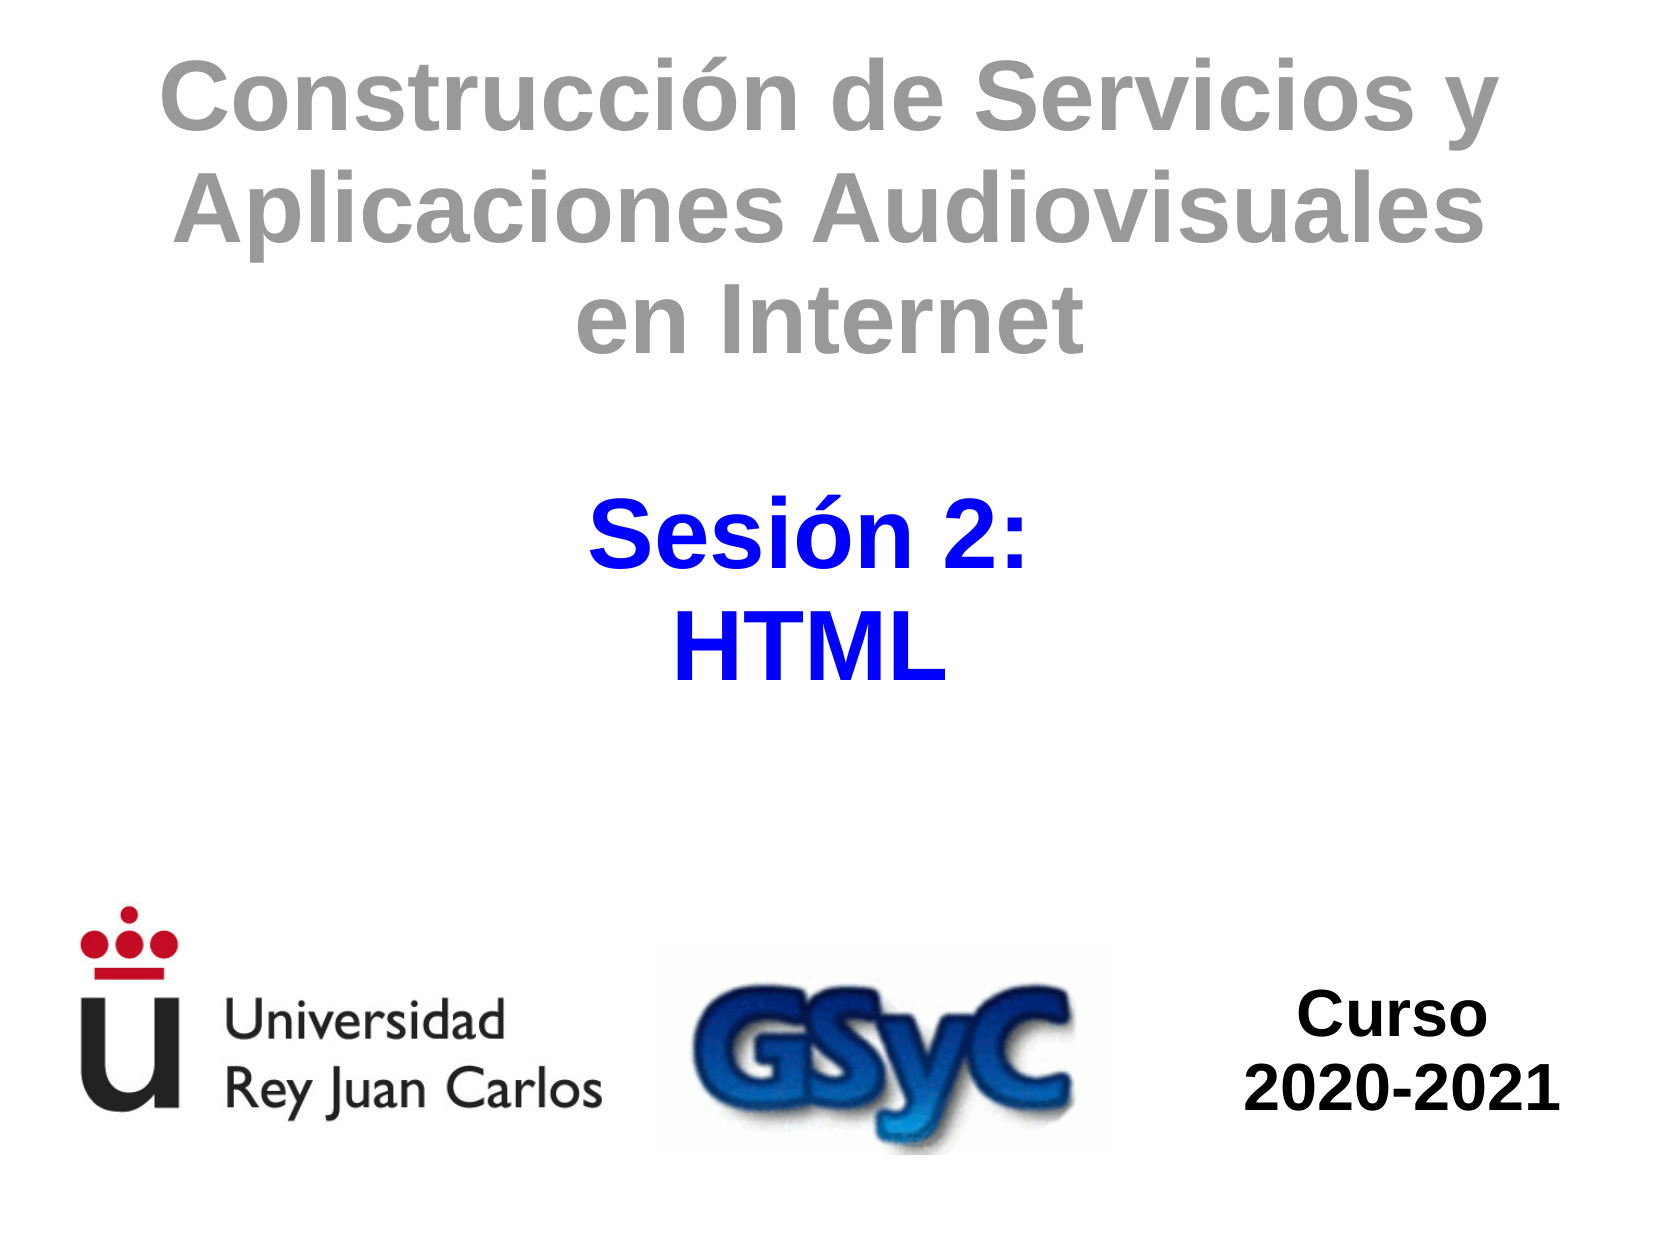

Construcción de Servicios y Aplicaciones Audiovisuales en Internet
# Sesión 2: HTML
Curso
2020-2021